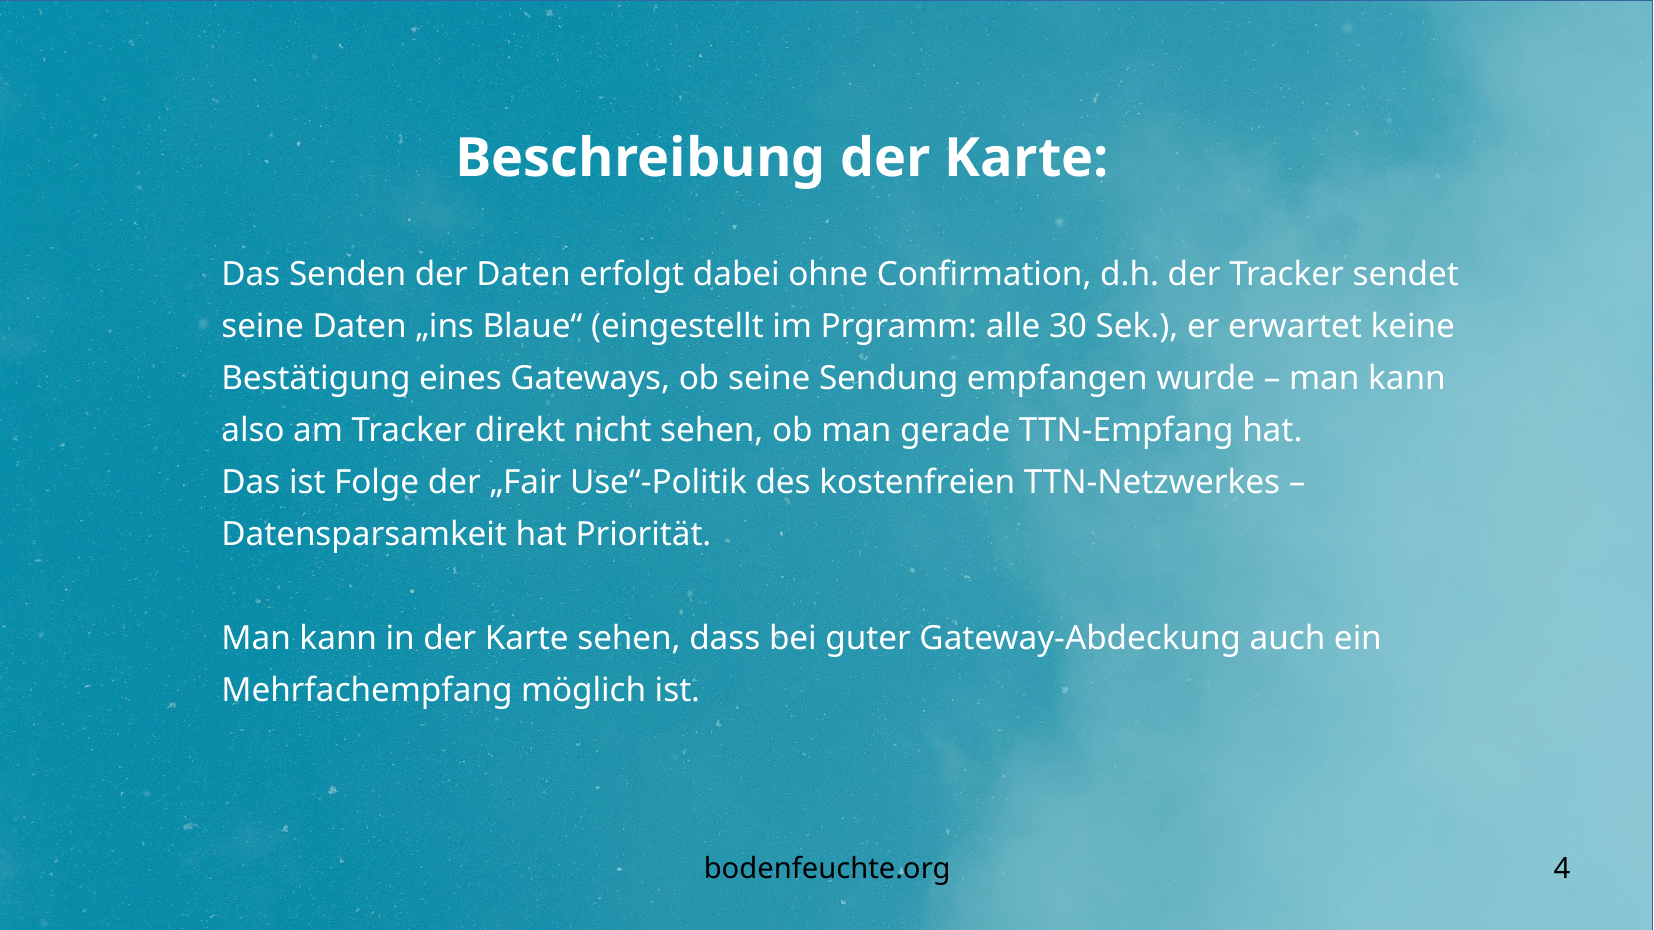

# Beschreibung der Karte:
Das Senden der Daten erfolgt dabei ohne Confirmation, d.h. der Tracker sendet seine Daten „ins Blaue“ (eingestellt im Prgramm: alle 30 Sek.), er erwartet keine Bestätigung eines Gateways, ob seine Sendung empfangen wurde – man kann also am Tracker direkt nicht sehen, ob man gerade TTN-Empfang hat.
Das ist Folge der „Fair Use“-Politik des kostenfreien TTN-Netzwerkes – Datensparsamkeit hat Priorität.
Man kann in der Karte sehen, dass bei guter Gateway-Abdeckung auch ein Mehrfachempfang möglich ist.
bodenfeuchte.org
4